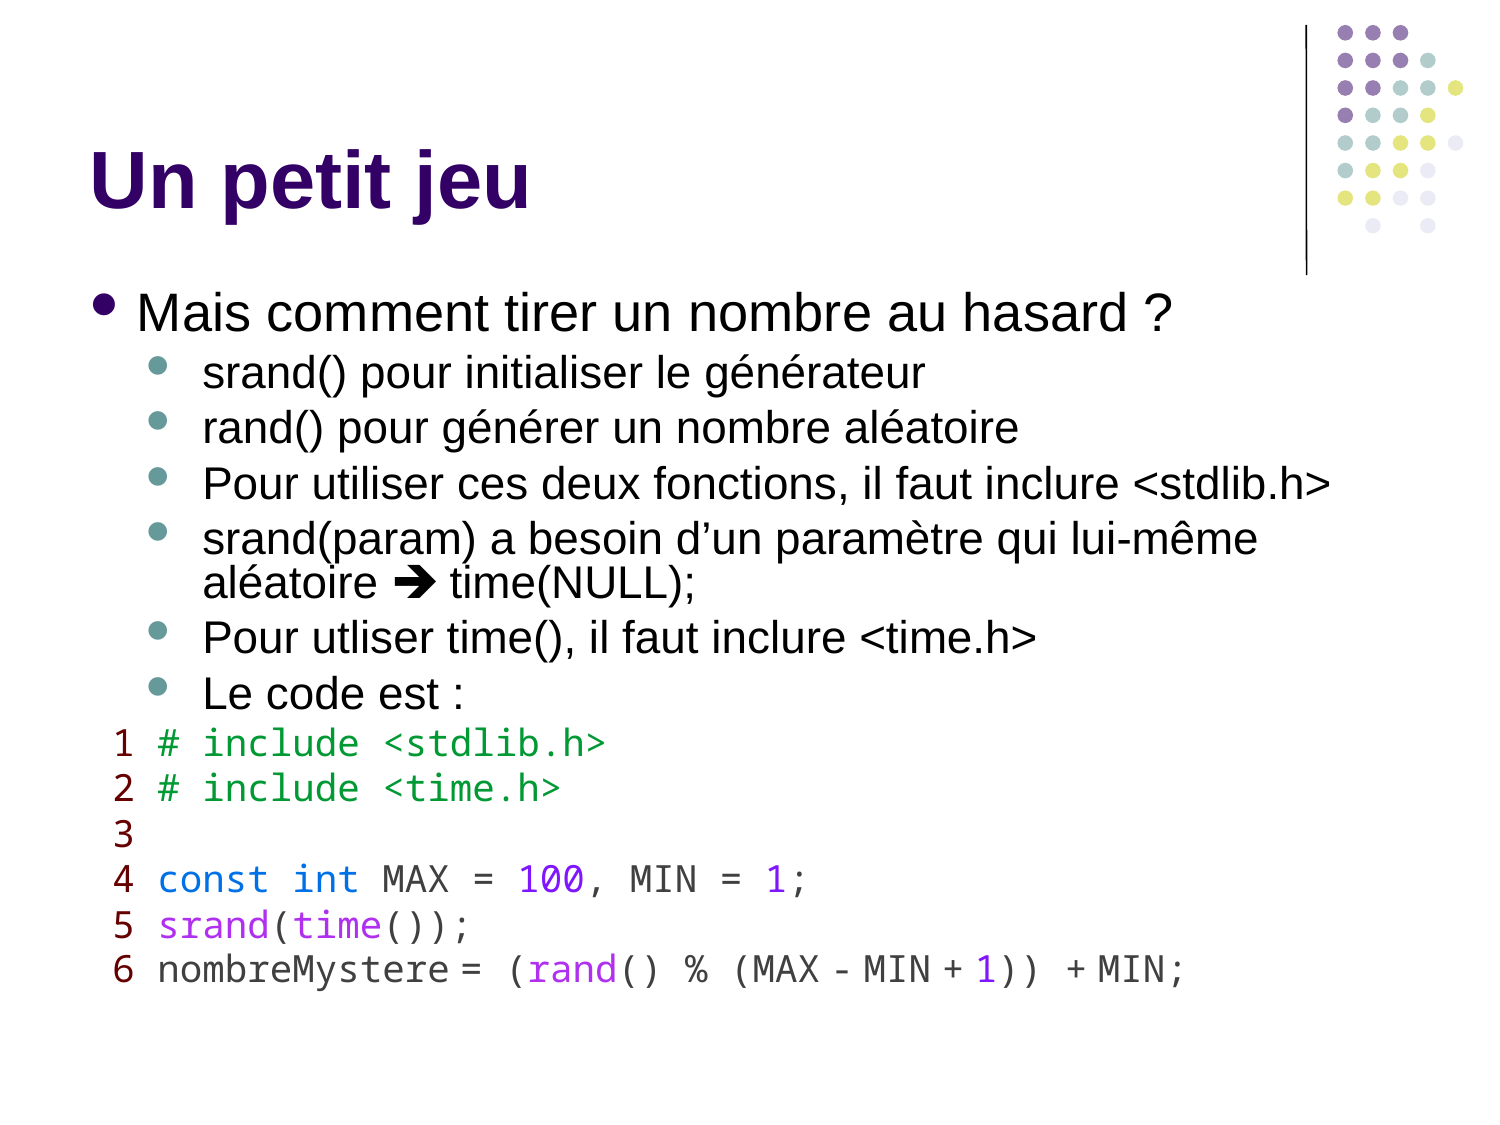

# Un petit jeu
Mais comment tirer un nombre au hasard ?
srand() pour initialiser le générateur
rand() pour générer un nombre aléatoire
Pour utiliser ces deux fonctions, il faut inclure <stdlib.h>
srand(param) a besoin d’un paramètre qui lui-même aléatoire  time(NULL);
Pour utliser time(), il faut inclure <time.h>
Le code est :
 1 # include <stdlib.h>
 2 # include <time.h>
 3
 4 const int MAX = 100, MIN = 1;
 5 srand(time());
 6 nombreMystere = (rand() % (MAX - MIN + 1)) + MIN;